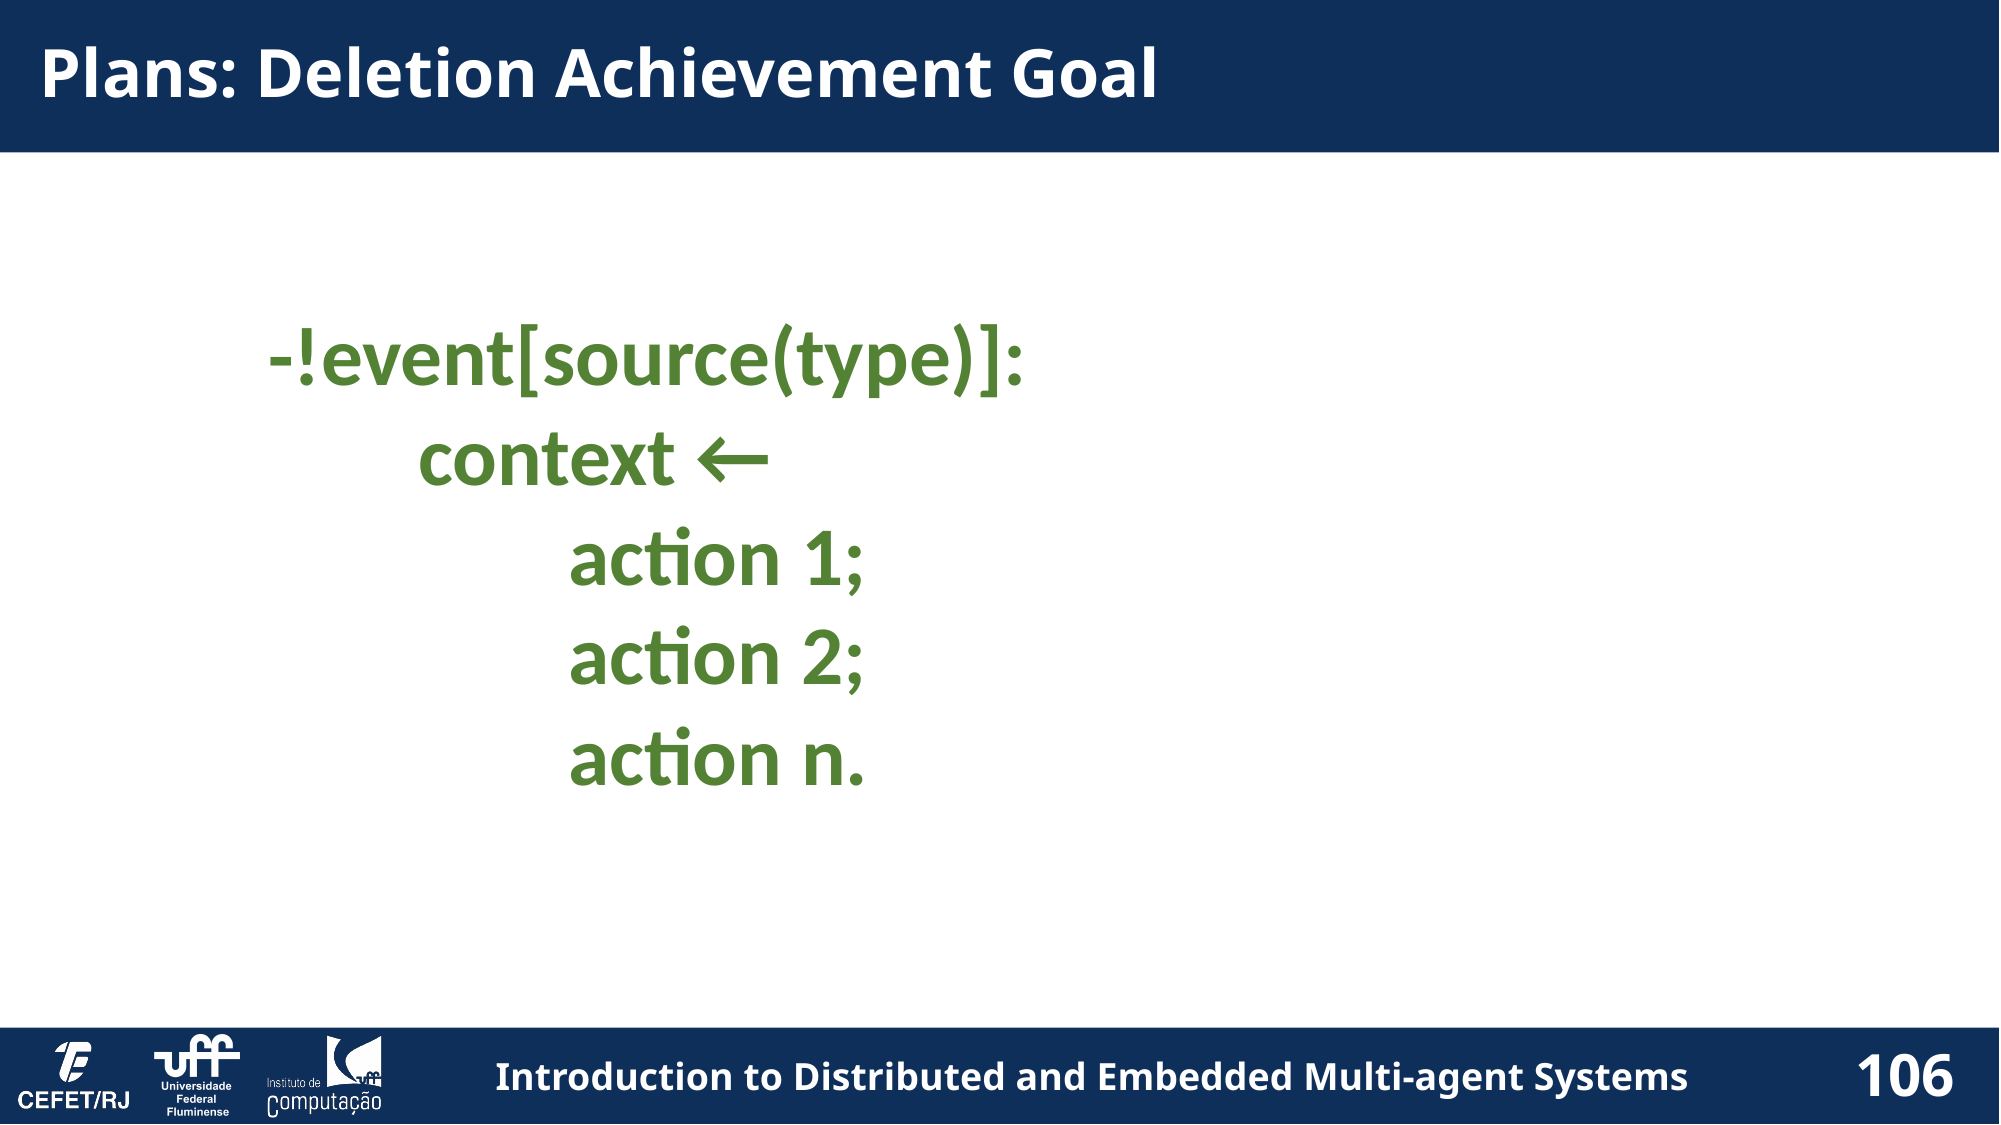

Plans: Deletion Achievement Goal
-!event[source(type)]:
	context ←
		action 1;
		action 2;
		action n.